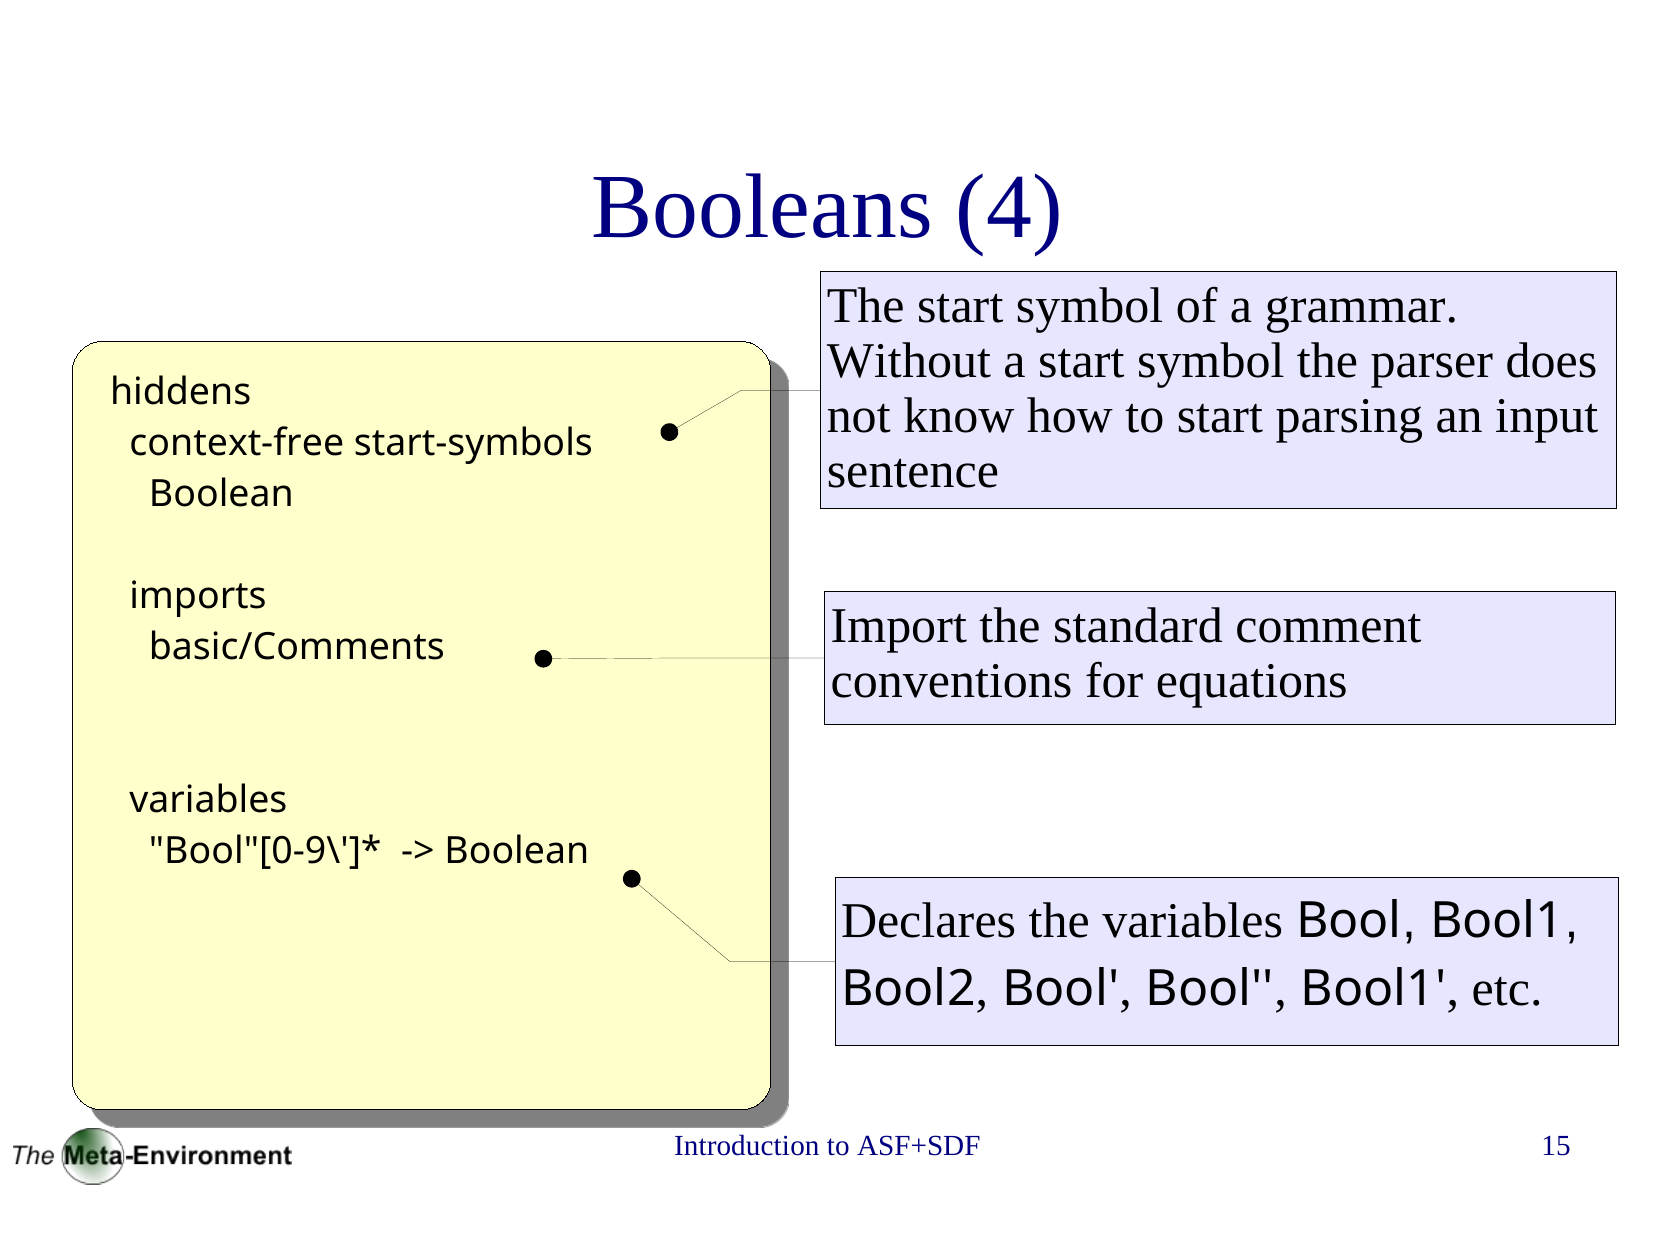

# Booleans (4)
hiddens
 context-free start-symbols
 Boolean
 imports
 basic/Comments
 variables
 "Bool"[0-9\']* -> Boolean
15